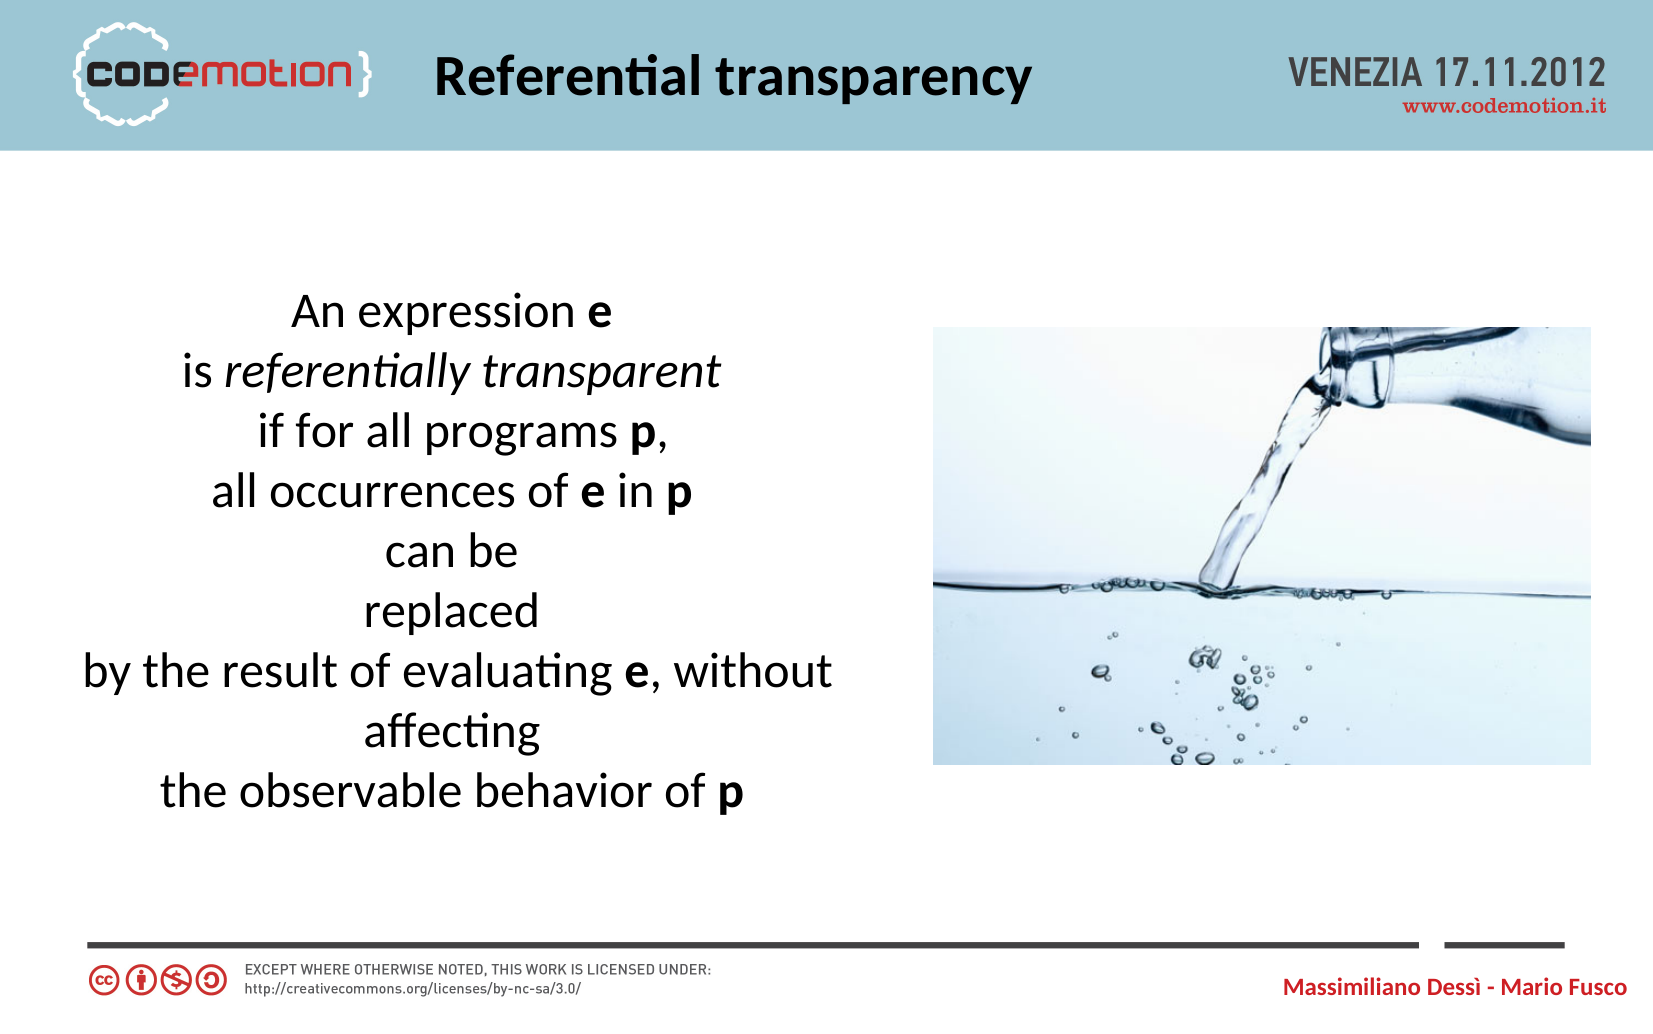

Referential transparency
An expression e
is referentially transparent
 if for all programs p,
all occurrences of e in p
can be
replaced
by the result of evaluating e, without affecting
the observable behavior of p